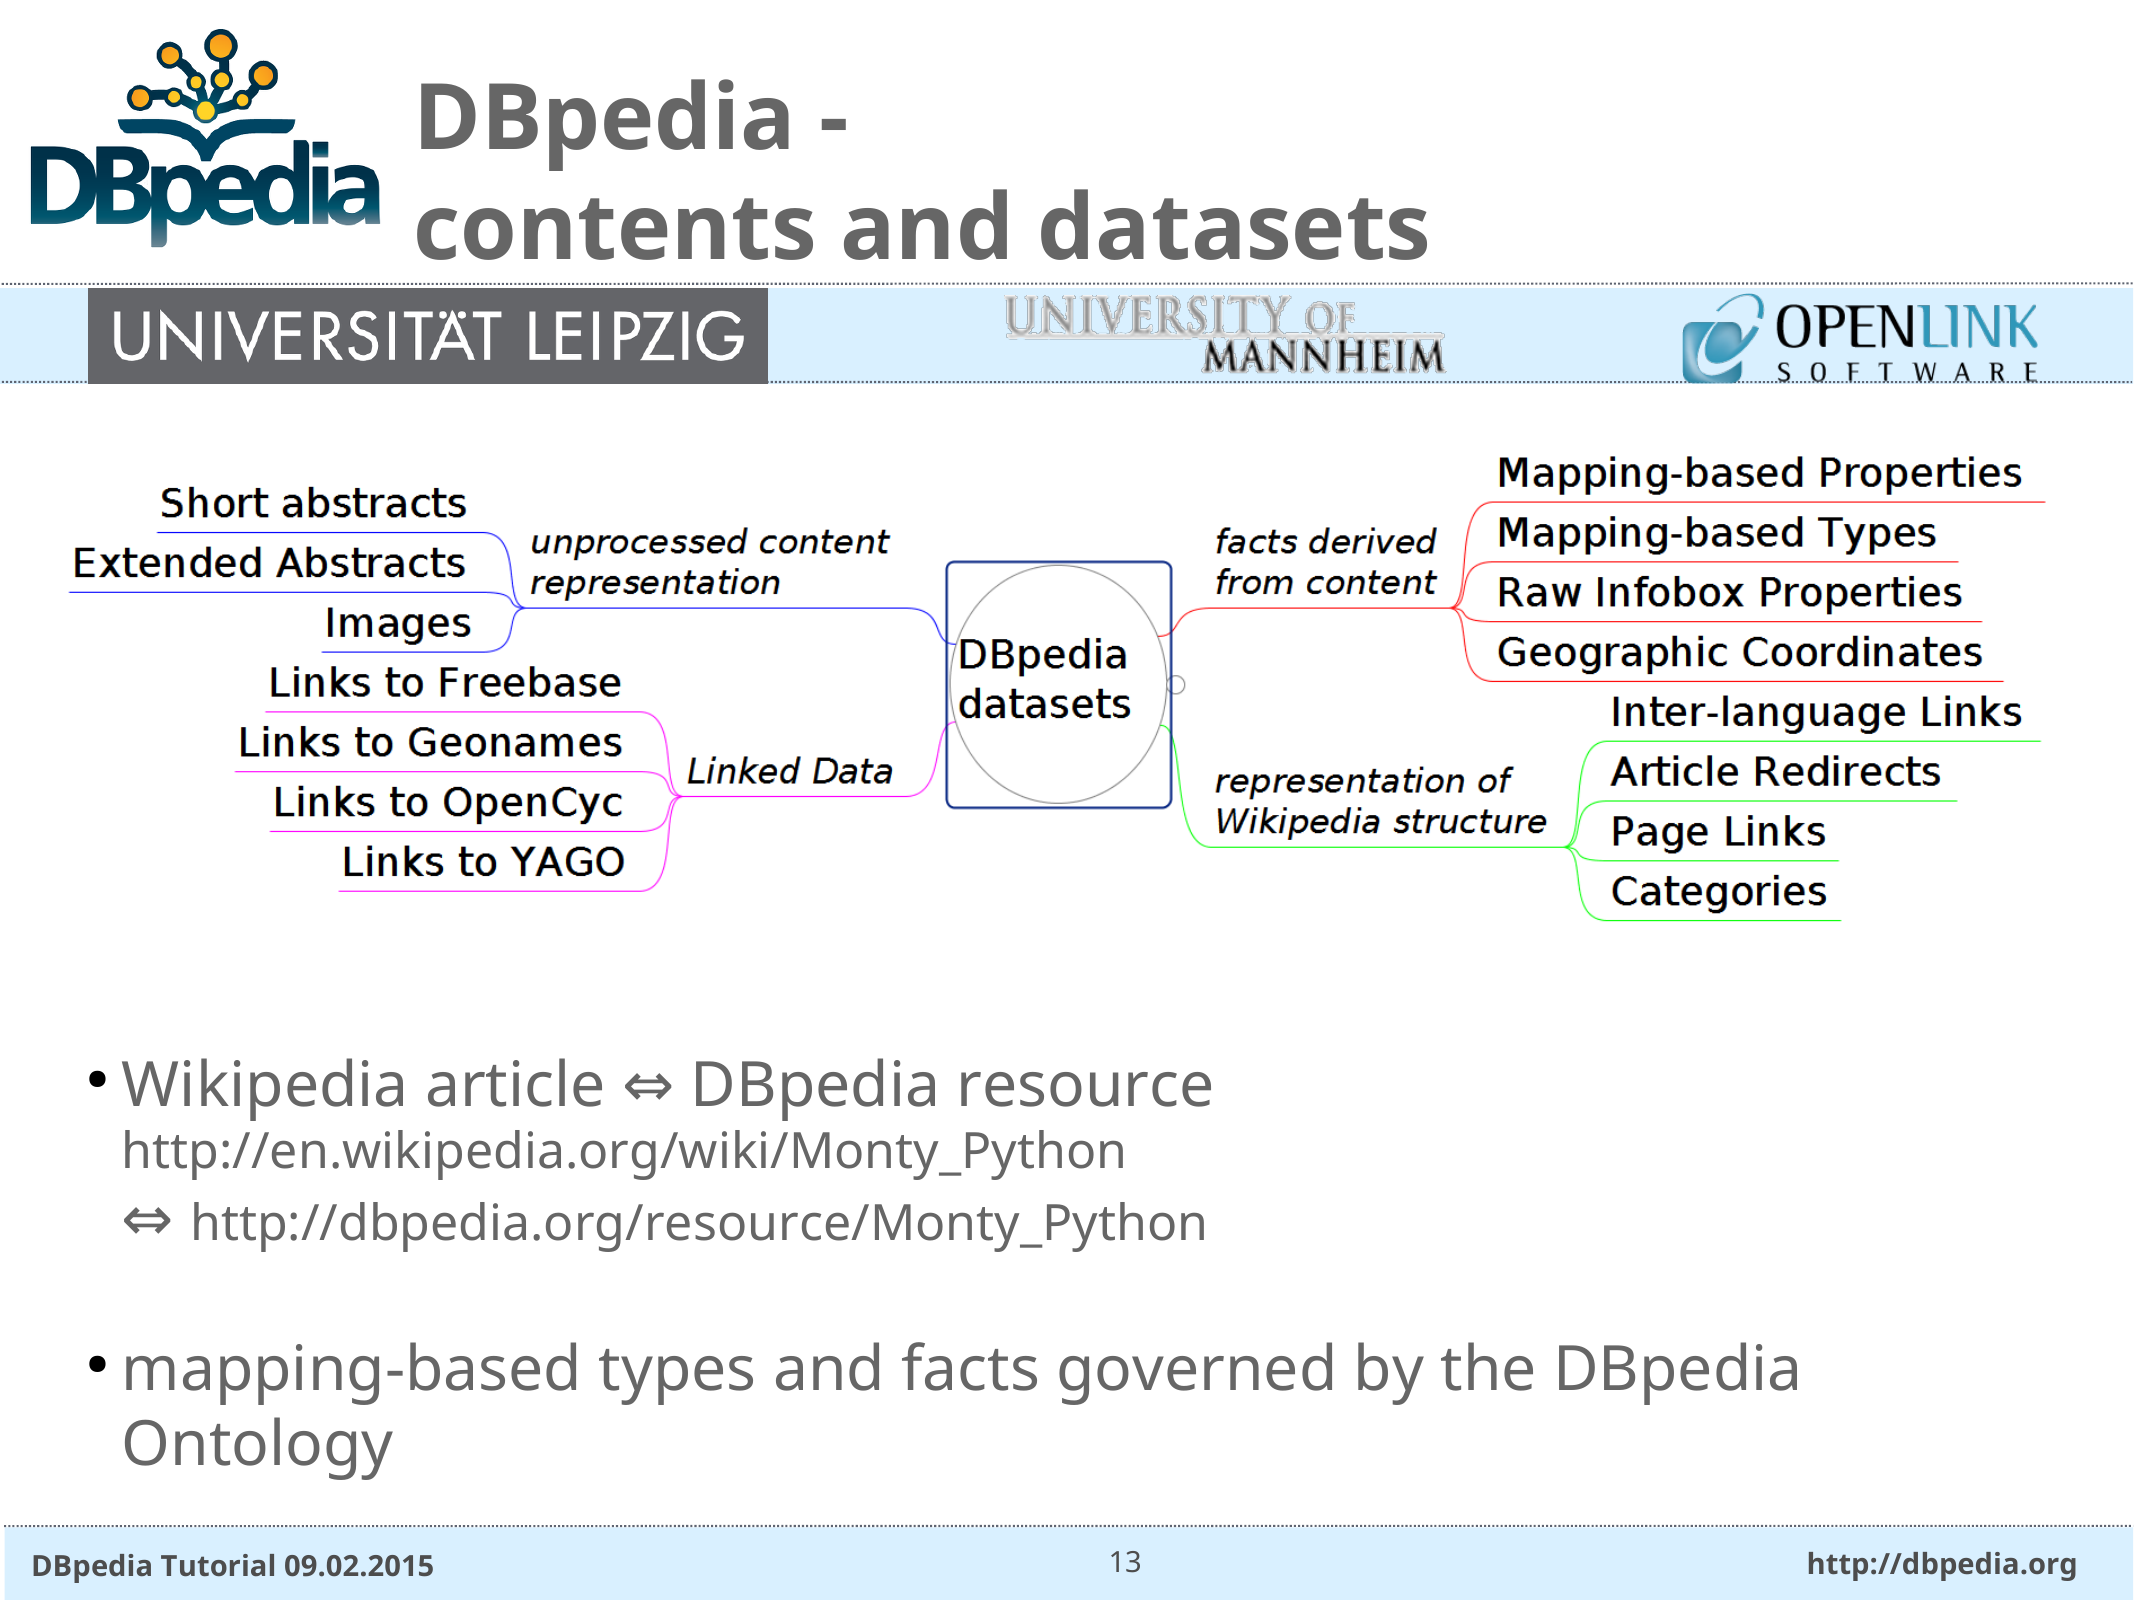

# DBpedia - contents and datasets
Wikipedia article ⇔ DBpedia resource
http://en.wikipedia.org/wiki/Monty_Python
⇔ http://dbpedia.org/resource/Monty_Python
mapping-based types and facts governed by the DBpedia Ontology